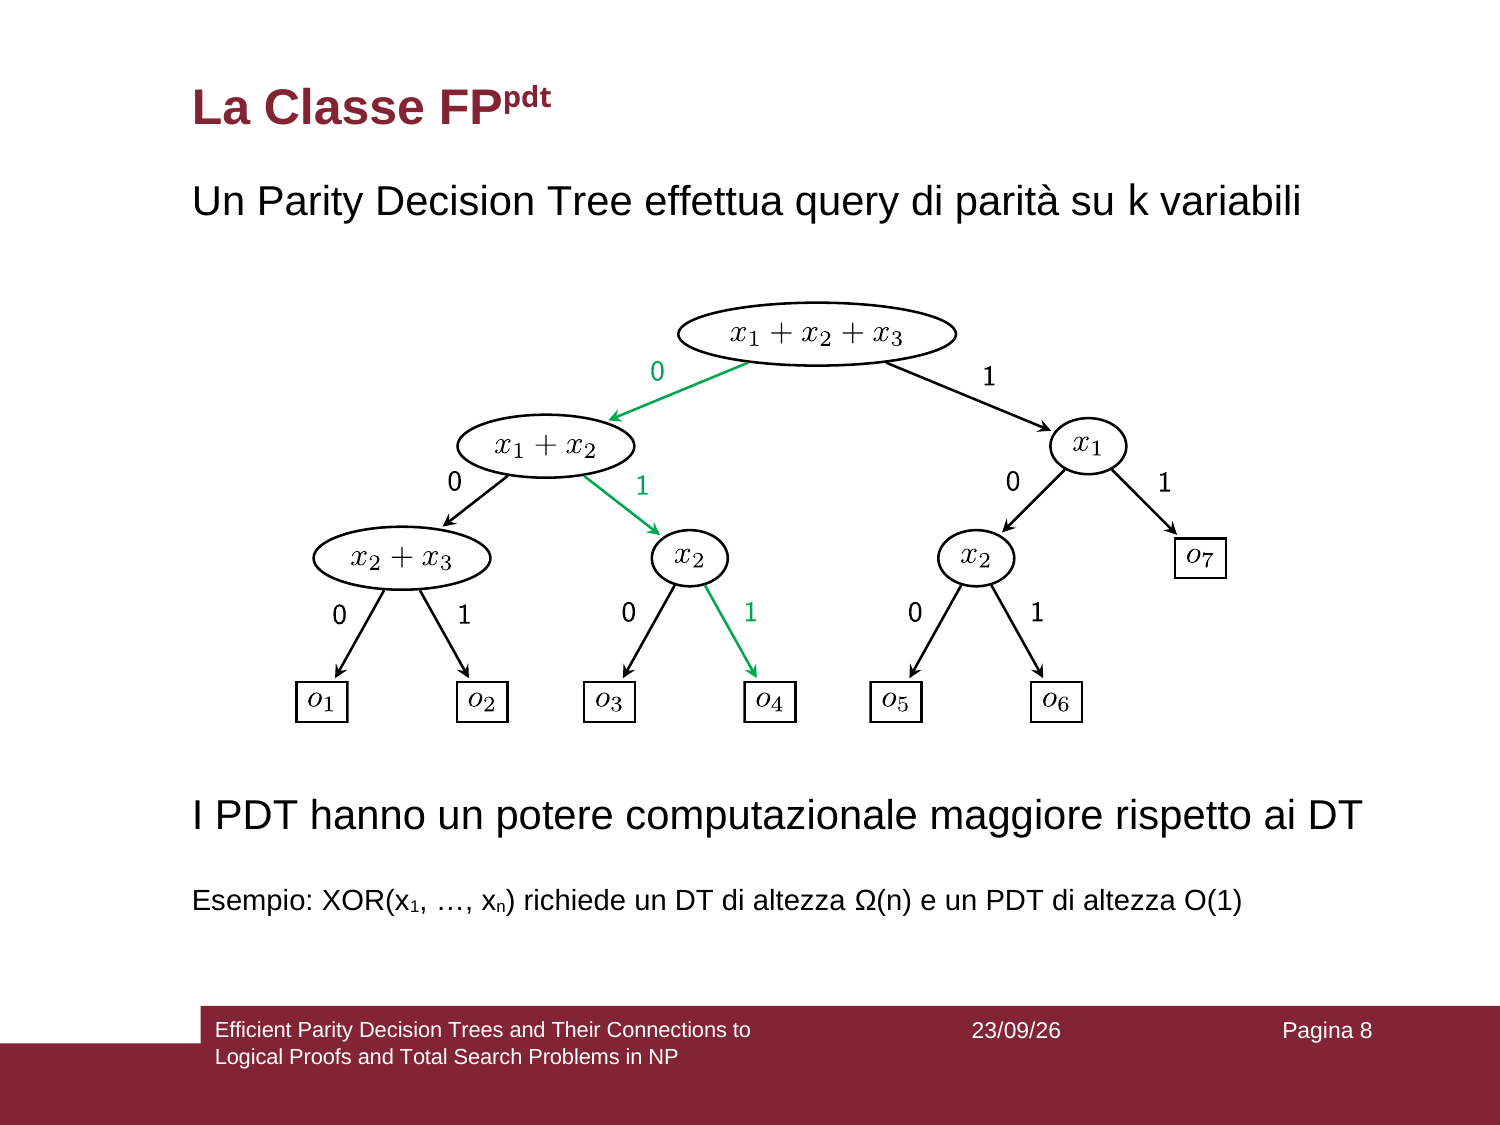

La Classe FPpdt
Un Parity Decision Tree effettua query di parità su k variabili
I PDT hanno un potere computazionale maggiore rispetto ai DT
Esempio: XOR(x1, …, xn) richiede un DT di altezza Ω(n) e un PDT di altezza O(1)
Efficient Parity Decision Trees and Their Connections to Logical Proofs and Total Search Problems in NP
Pagina